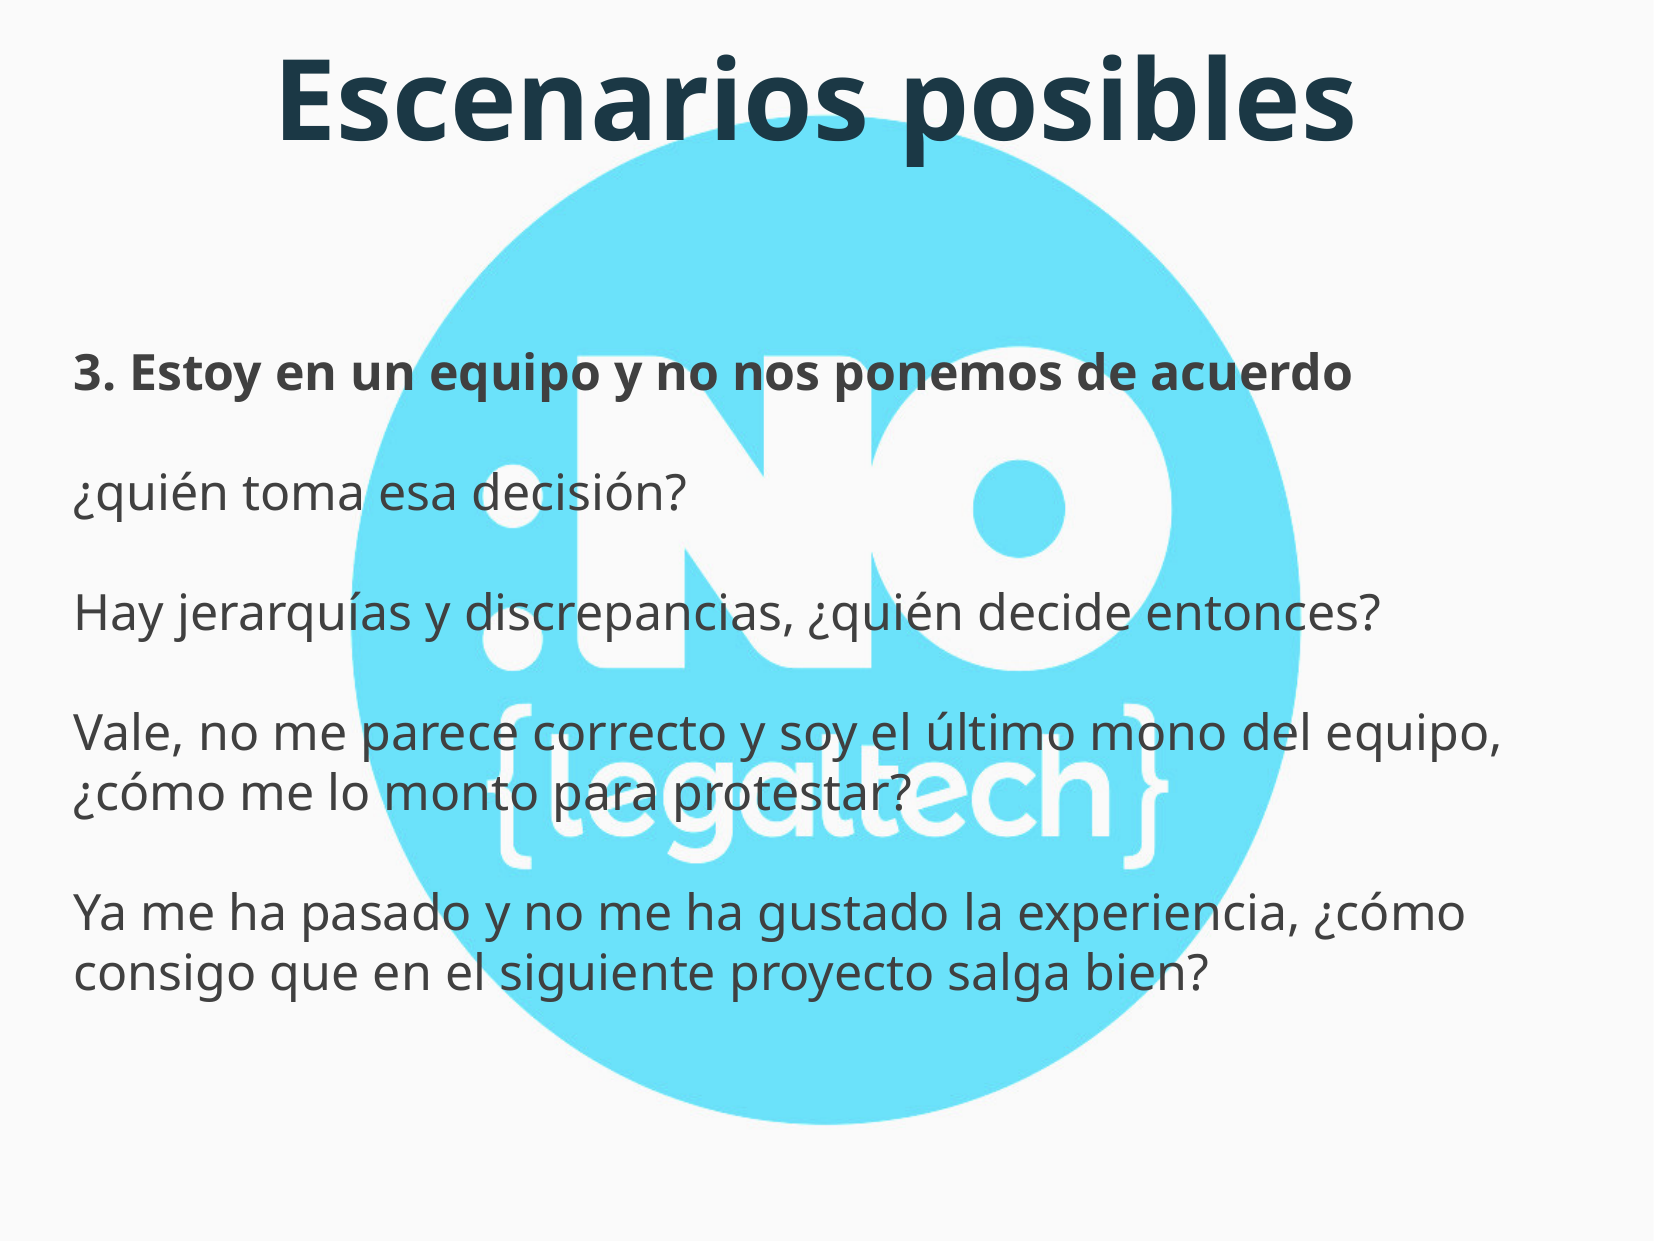

# Escenarios posibles
3. Estoy en un equipo y no nos ponemos de acuerdo
¿quién toma esa decisión?
Hay jerarquías y discrepancias, ¿quién decide entonces?
Vale, no me parece correcto y soy el último mono del equipo, ¿cómo me lo monto para protestar?
Ya me ha pasado y no me ha gustado la experiencia, ¿cómo consigo que en el siguiente proyecto salga bien?